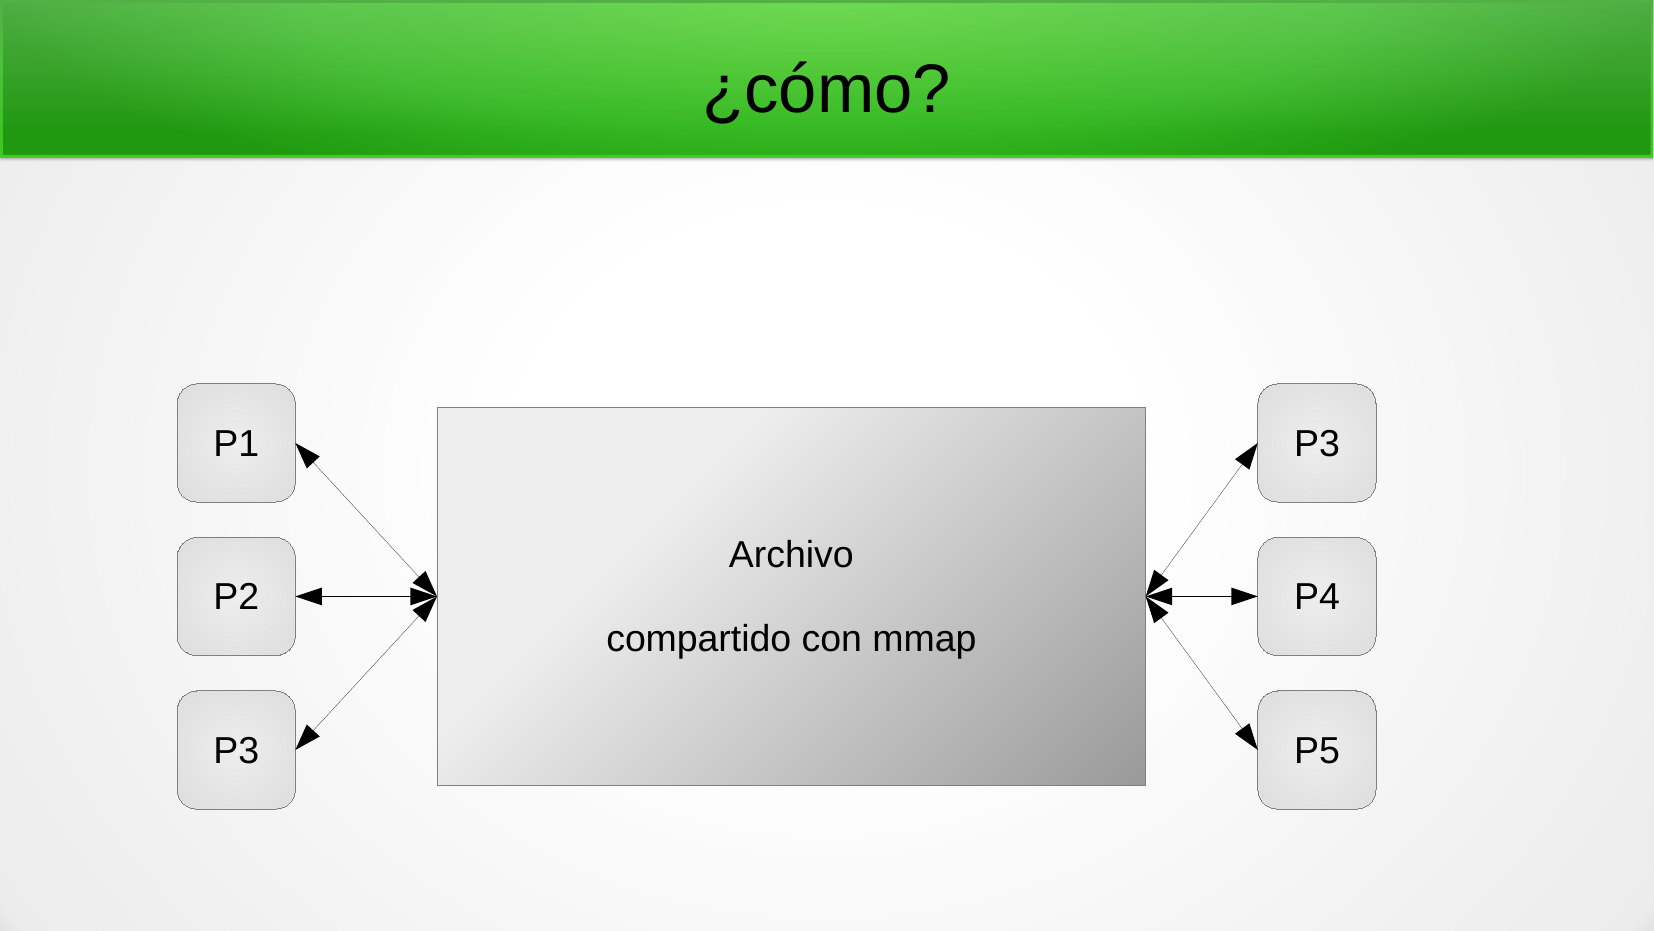

# ¿cómo?
P1
P3
Archivo
compartido con mmap
P2
P4
P3
P5